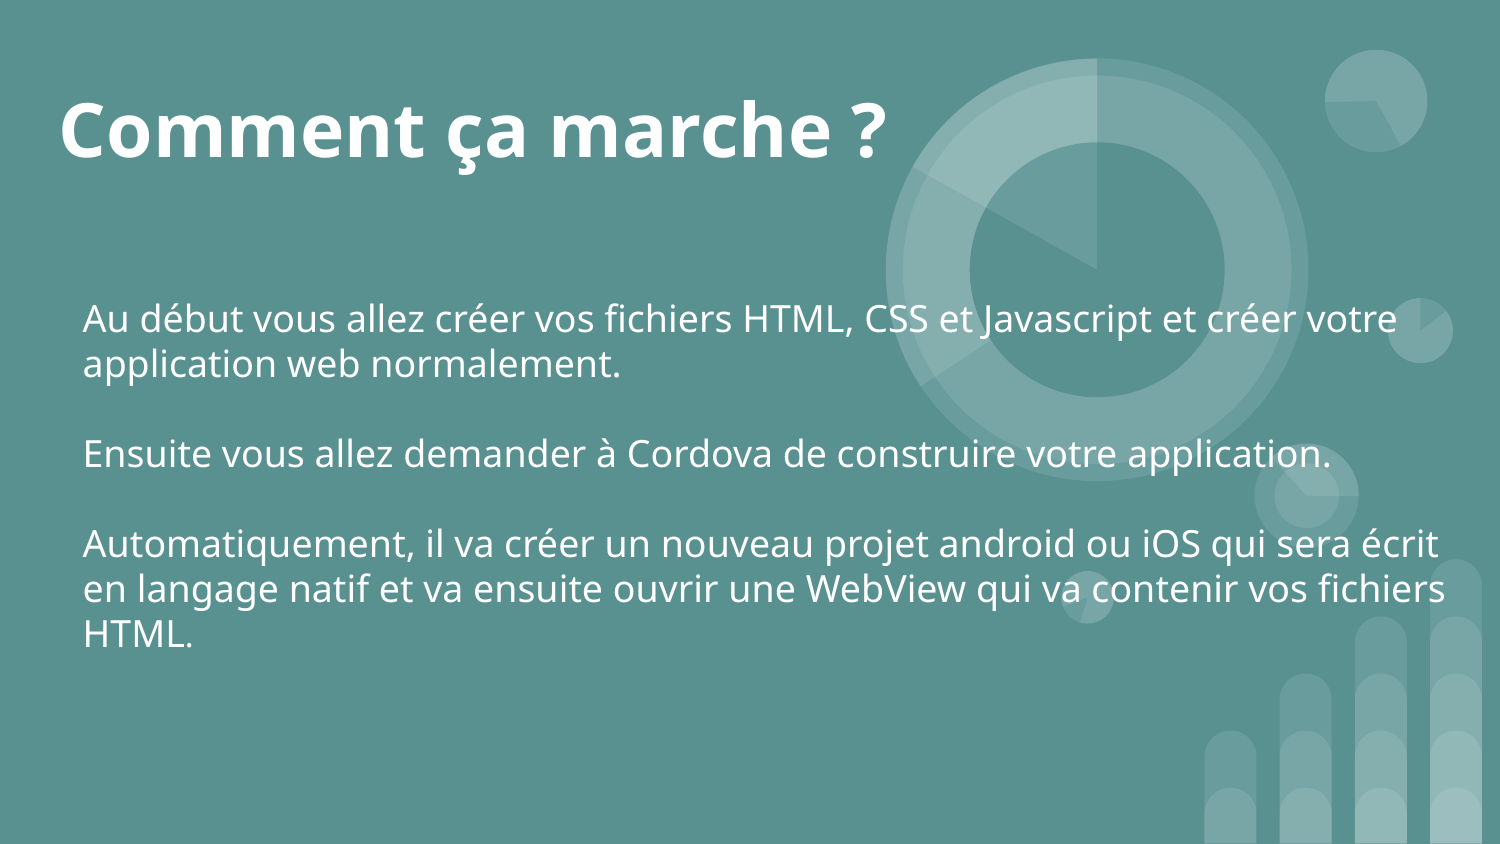

# Comment ça marche ?
Au début vous allez créer vos fichiers HTML, CSS et Javascript et créer votre application web normalement.
Ensuite vous allez demander à Cordova de construire votre application.
Automatiquement, il va créer un nouveau projet android ou iOS qui sera écrit en langage natif et va ensuite ouvrir une WebView qui va contenir vos fichiers HTML.